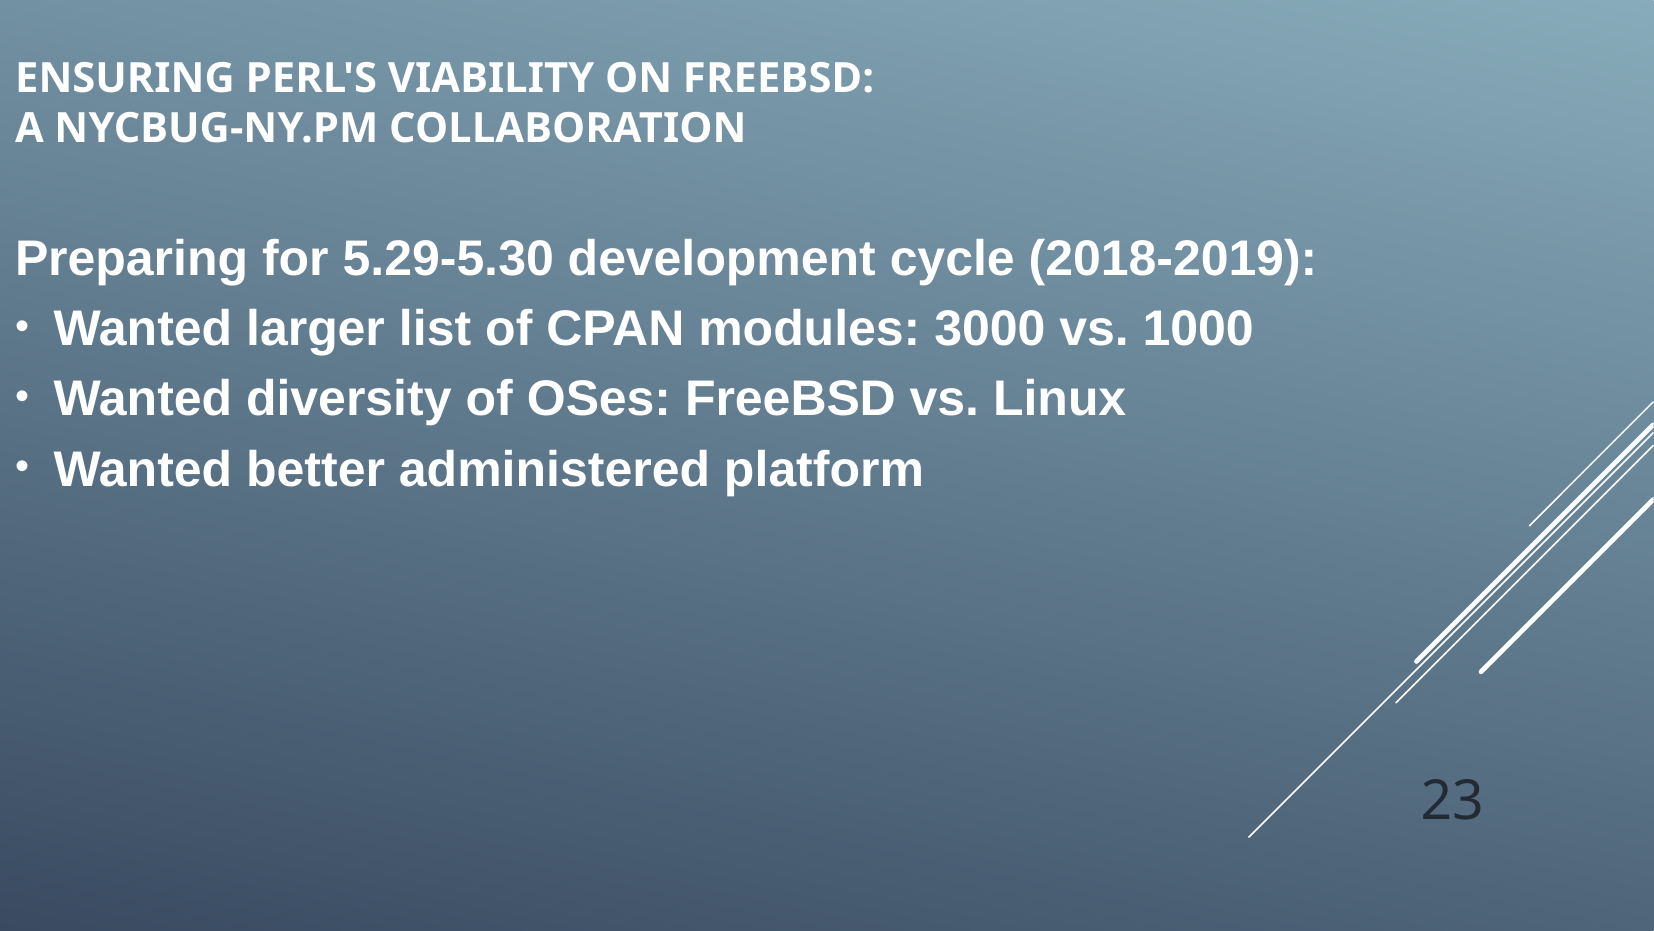

# Ensuring Perl's Viability on FreeBSD: A NYCBUG-NY.PM Collaboration
Preparing for 5.29-5.30 development cycle (2018-2019):
Wanted larger list of CPAN modules: 3000 vs. 1000
Wanted diversity of OSes: FreeBSD vs. Linux
Wanted better administered platform
23